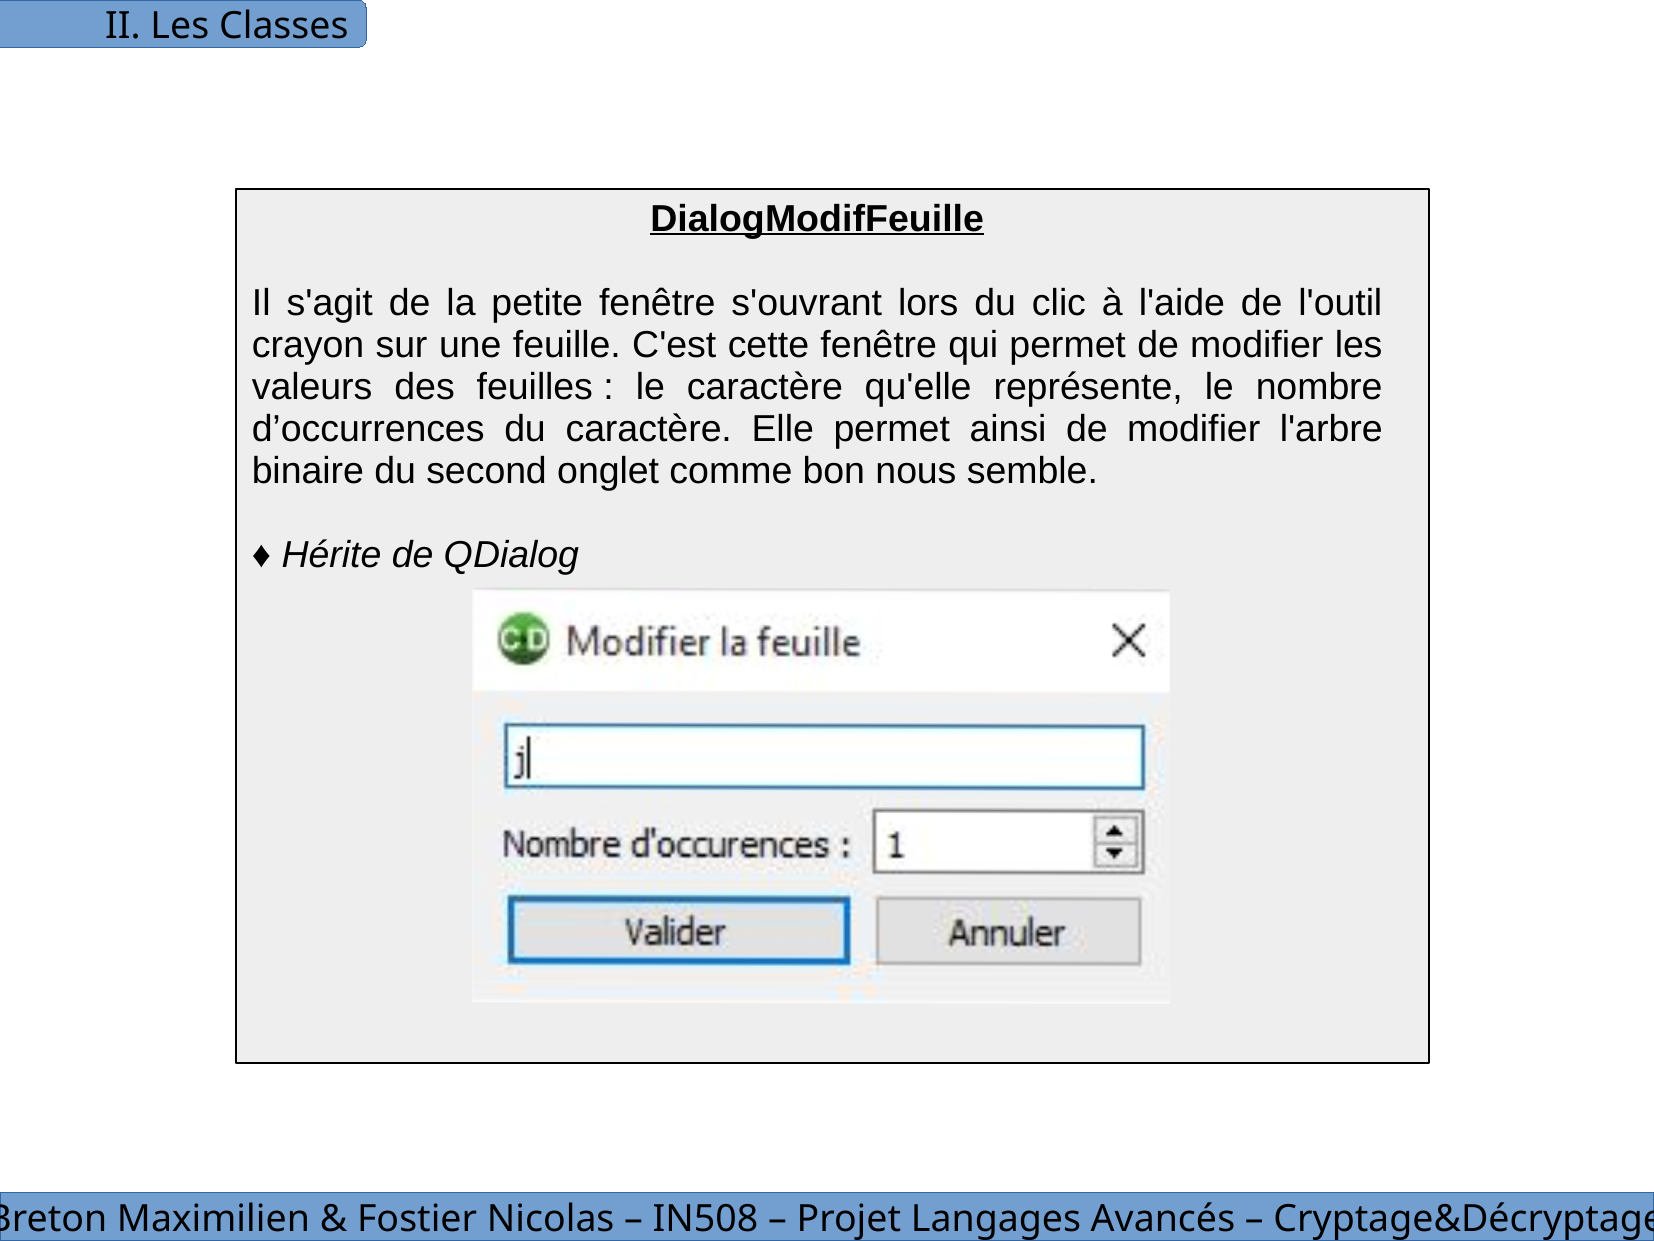

II. Les Classes
DialogModifFeuille
Il s'agit de la petite fenêtre s'ouvrant lors du clic à l'aide de l'outil crayon sur une feuille. C'est cette fenêtre qui permet de modifier les valeurs des feuilles : le caractère qu'elle représente, le nombre d’occurrences du caractère. Elle permet ainsi de modifier l'arbre binaire du second onglet comme bon nous semble.
♦ Hérite de QDialog
Breton Maximilien & Fostier Nicolas – IN508 – Projet Langages Avancés – Cryptage&Décryptage